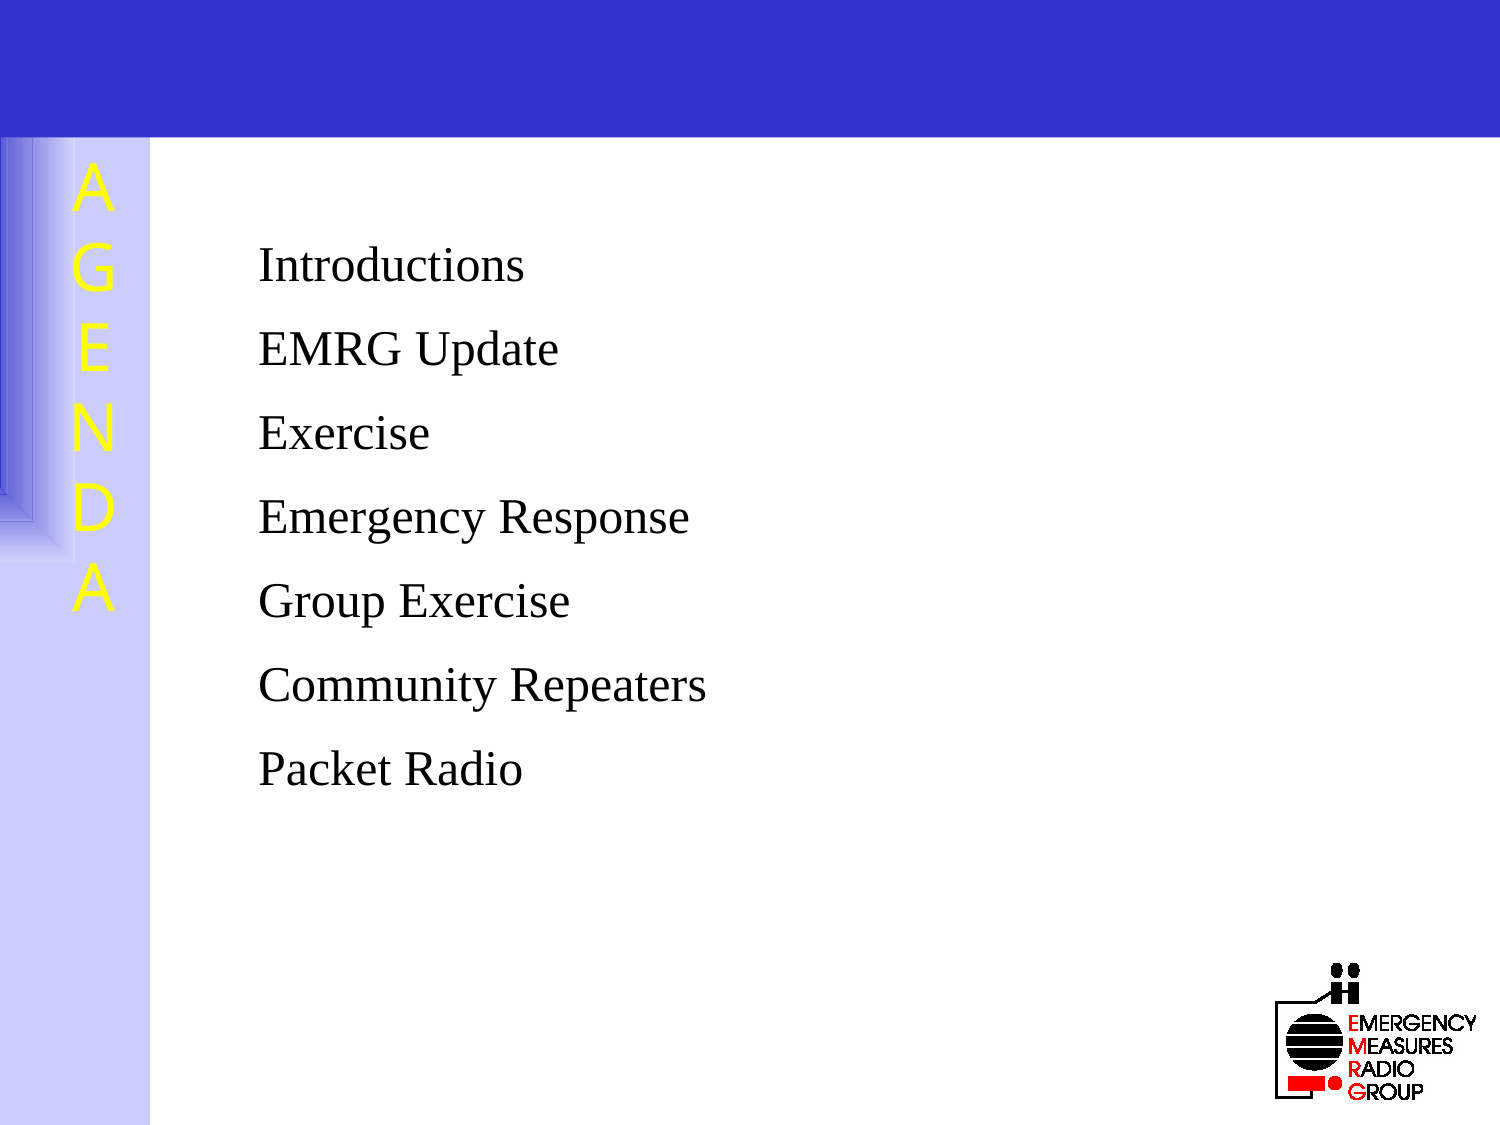

A
G
E
N
D
A
Introductions
EMRG Update
Exercise
Emergency Response
Group Exercise
Community Repeaters
Packet Radio